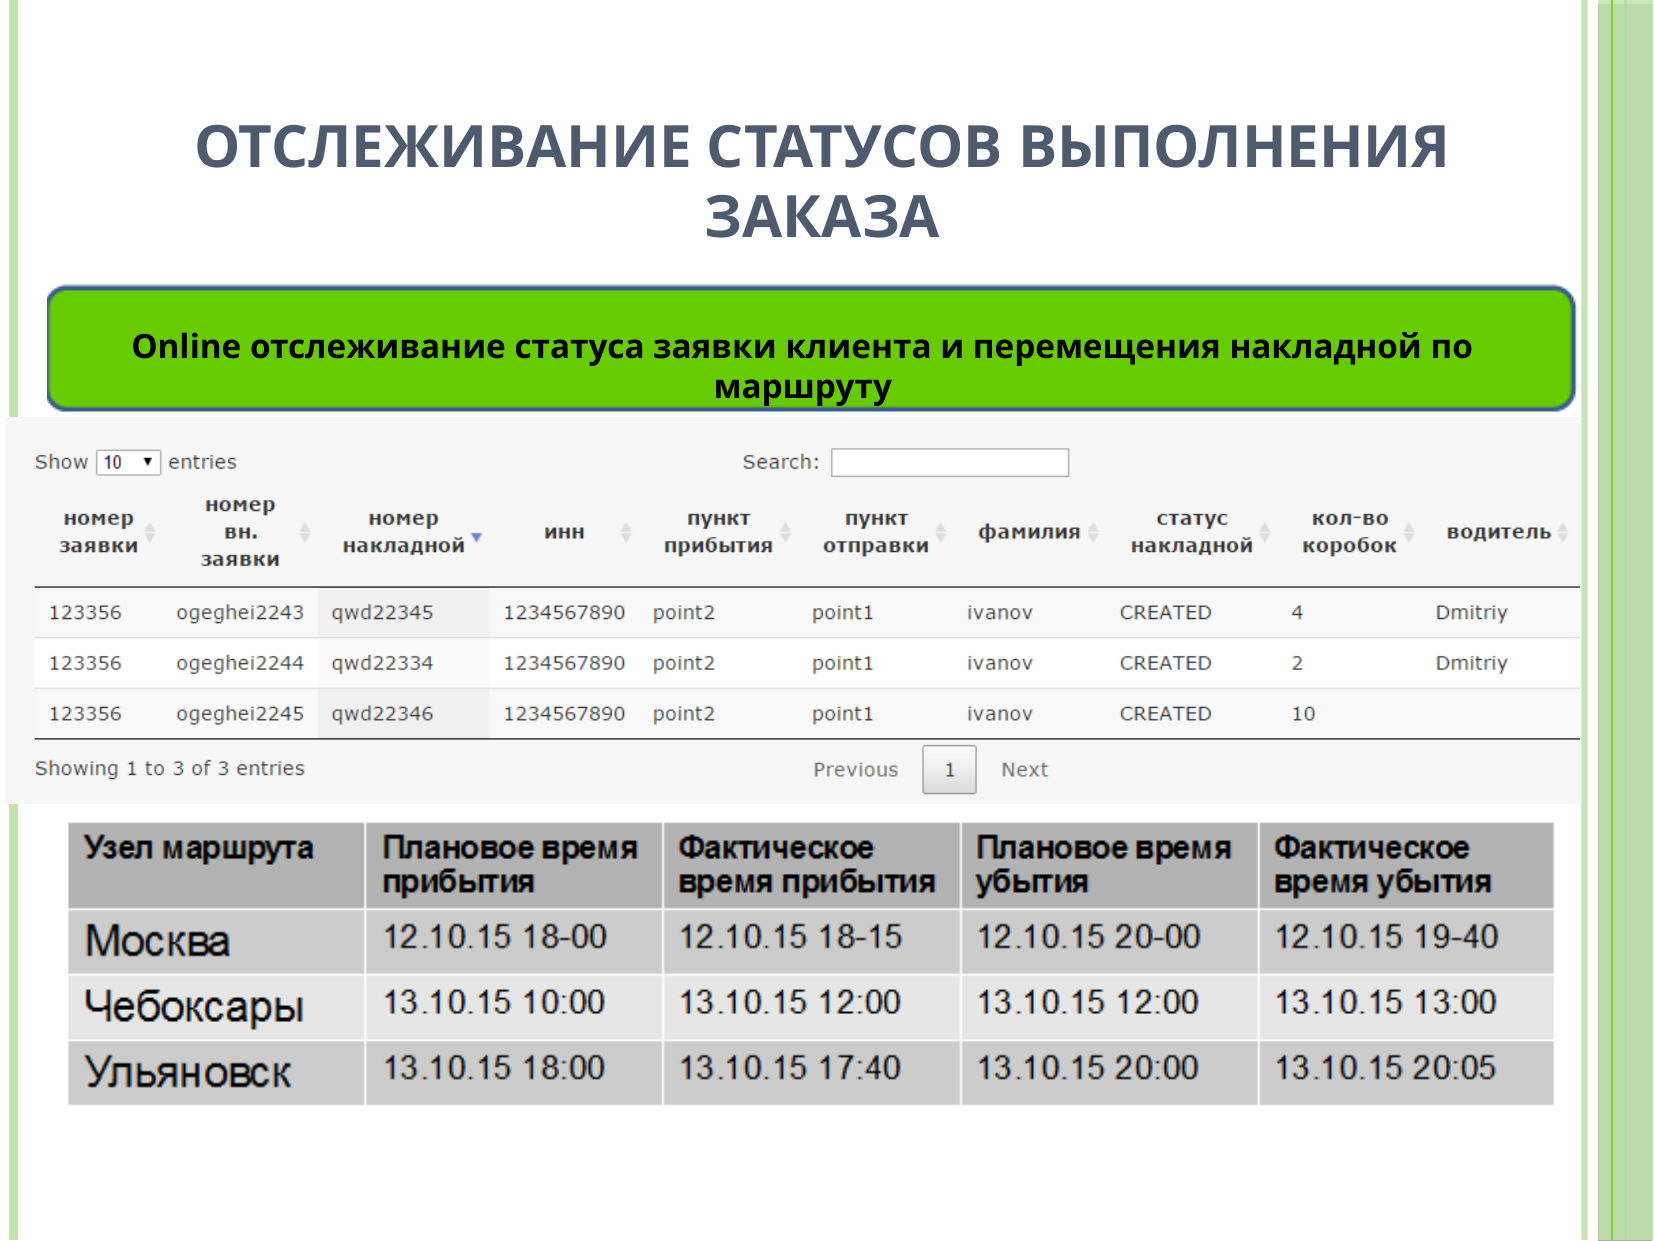

# Отслеживание статусов выполнения заказа
Online отслеживание статуса заявки клиента и перемещения накладной по маршруту
Статус отгрузки со склада:
Время фактического убытия ТС
Колличество паллет
Статус транзита в каждом транспортном узле:
Время фактического прибытия и убытия ТС
Фиксация “ошибок” входящих документов